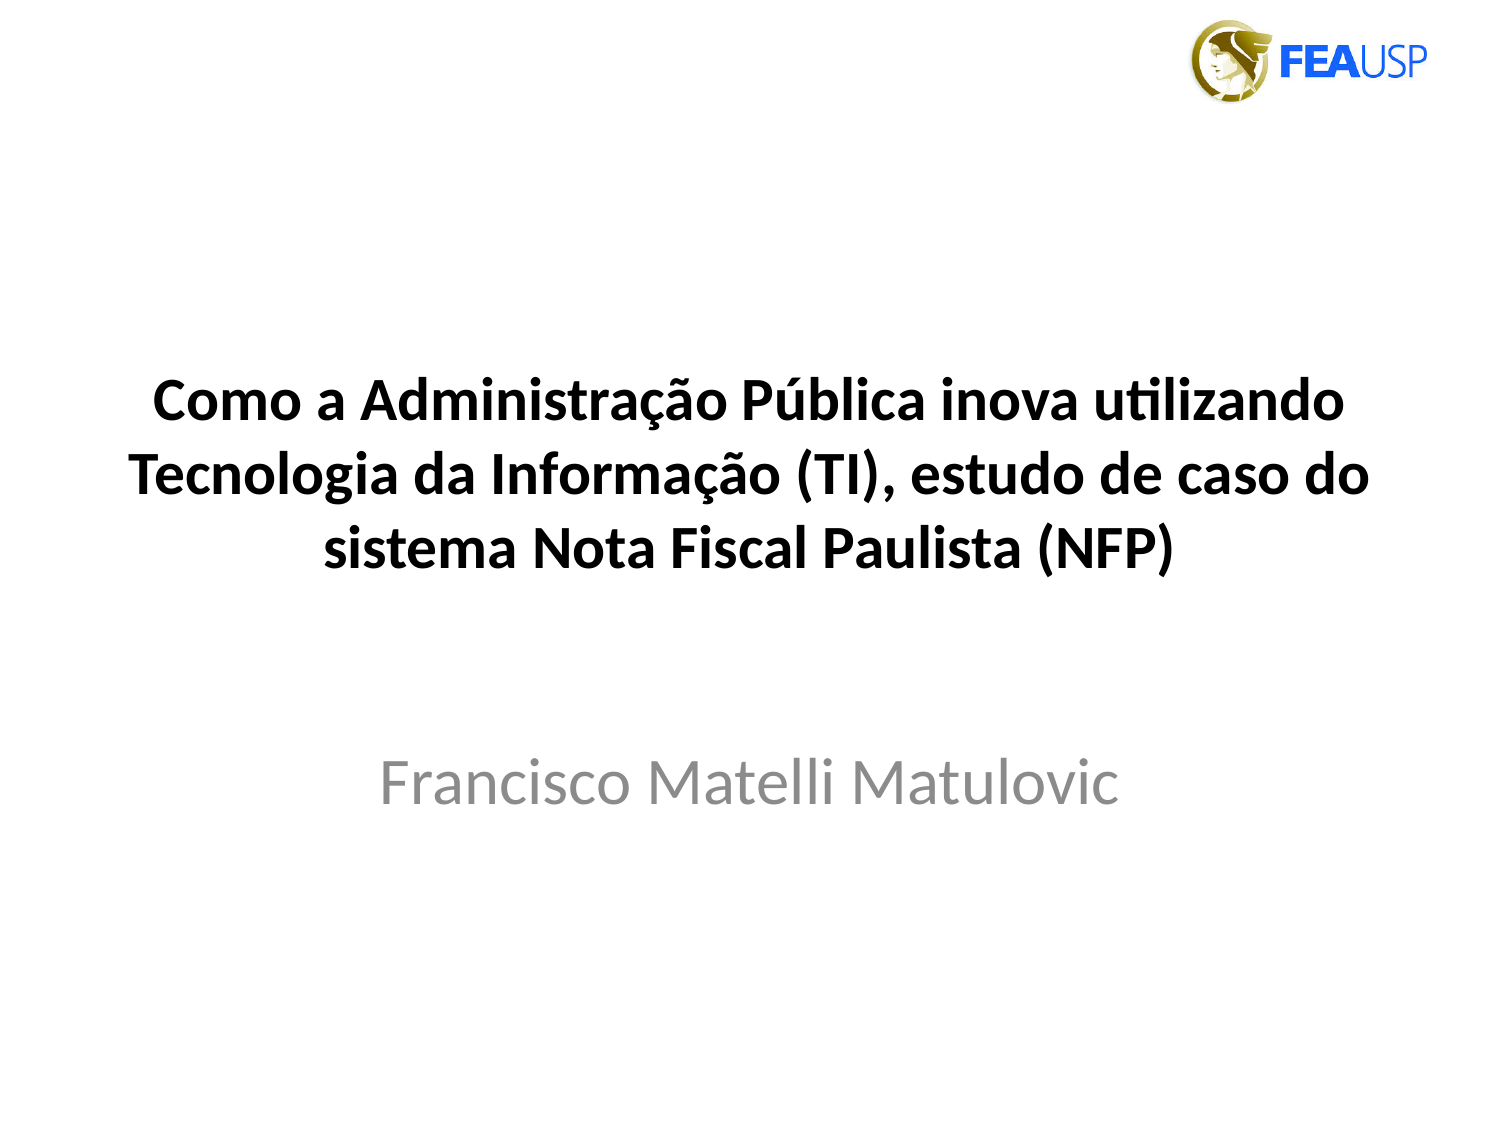

# Como a Administração Pública inova utilizando Tecnologia da Informação (TI), estudo de caso do sistema Nota Fiscal Paulista (NFP)
Francisco Matelli Matulovic